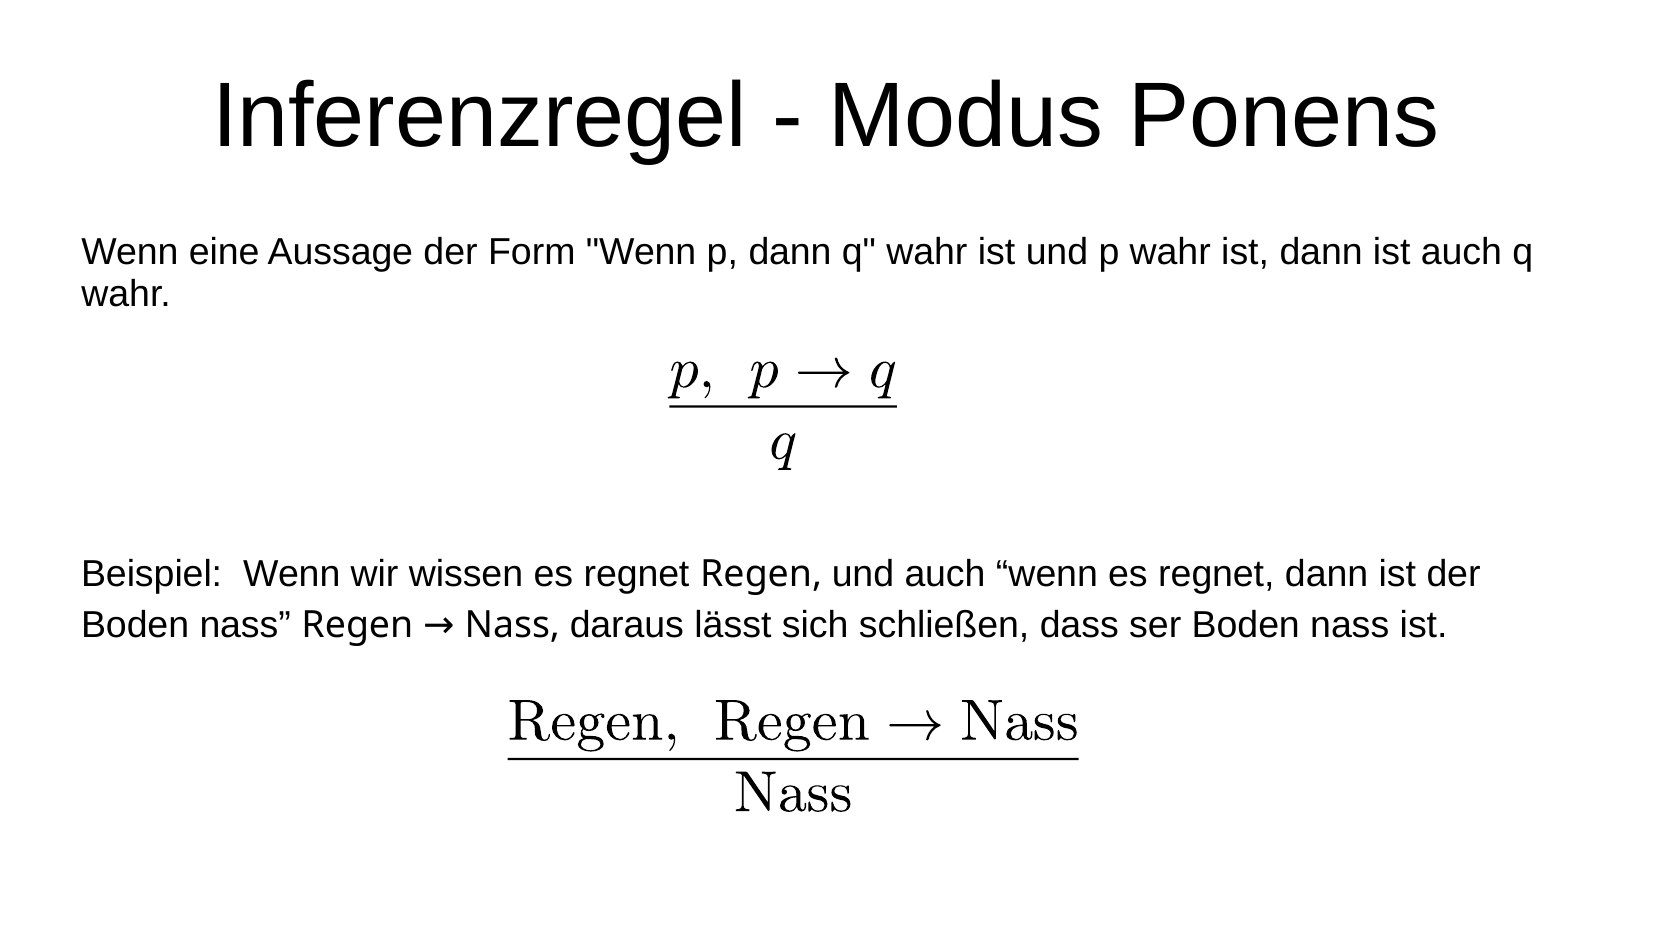

# Inferenzregel - Modus Ponens
Wenn eine Aussage der Form "Wenn p, dann q" wahr ist und p wahr ist, dann ist auch q wahr.
Beispiel: Wenn wir wissen es regnet Regen, und auch “wenn es regnet, dann ist der Boden nass” Regen → Nass, daraus lässt sich schließen, dass ser Boden nass ist.